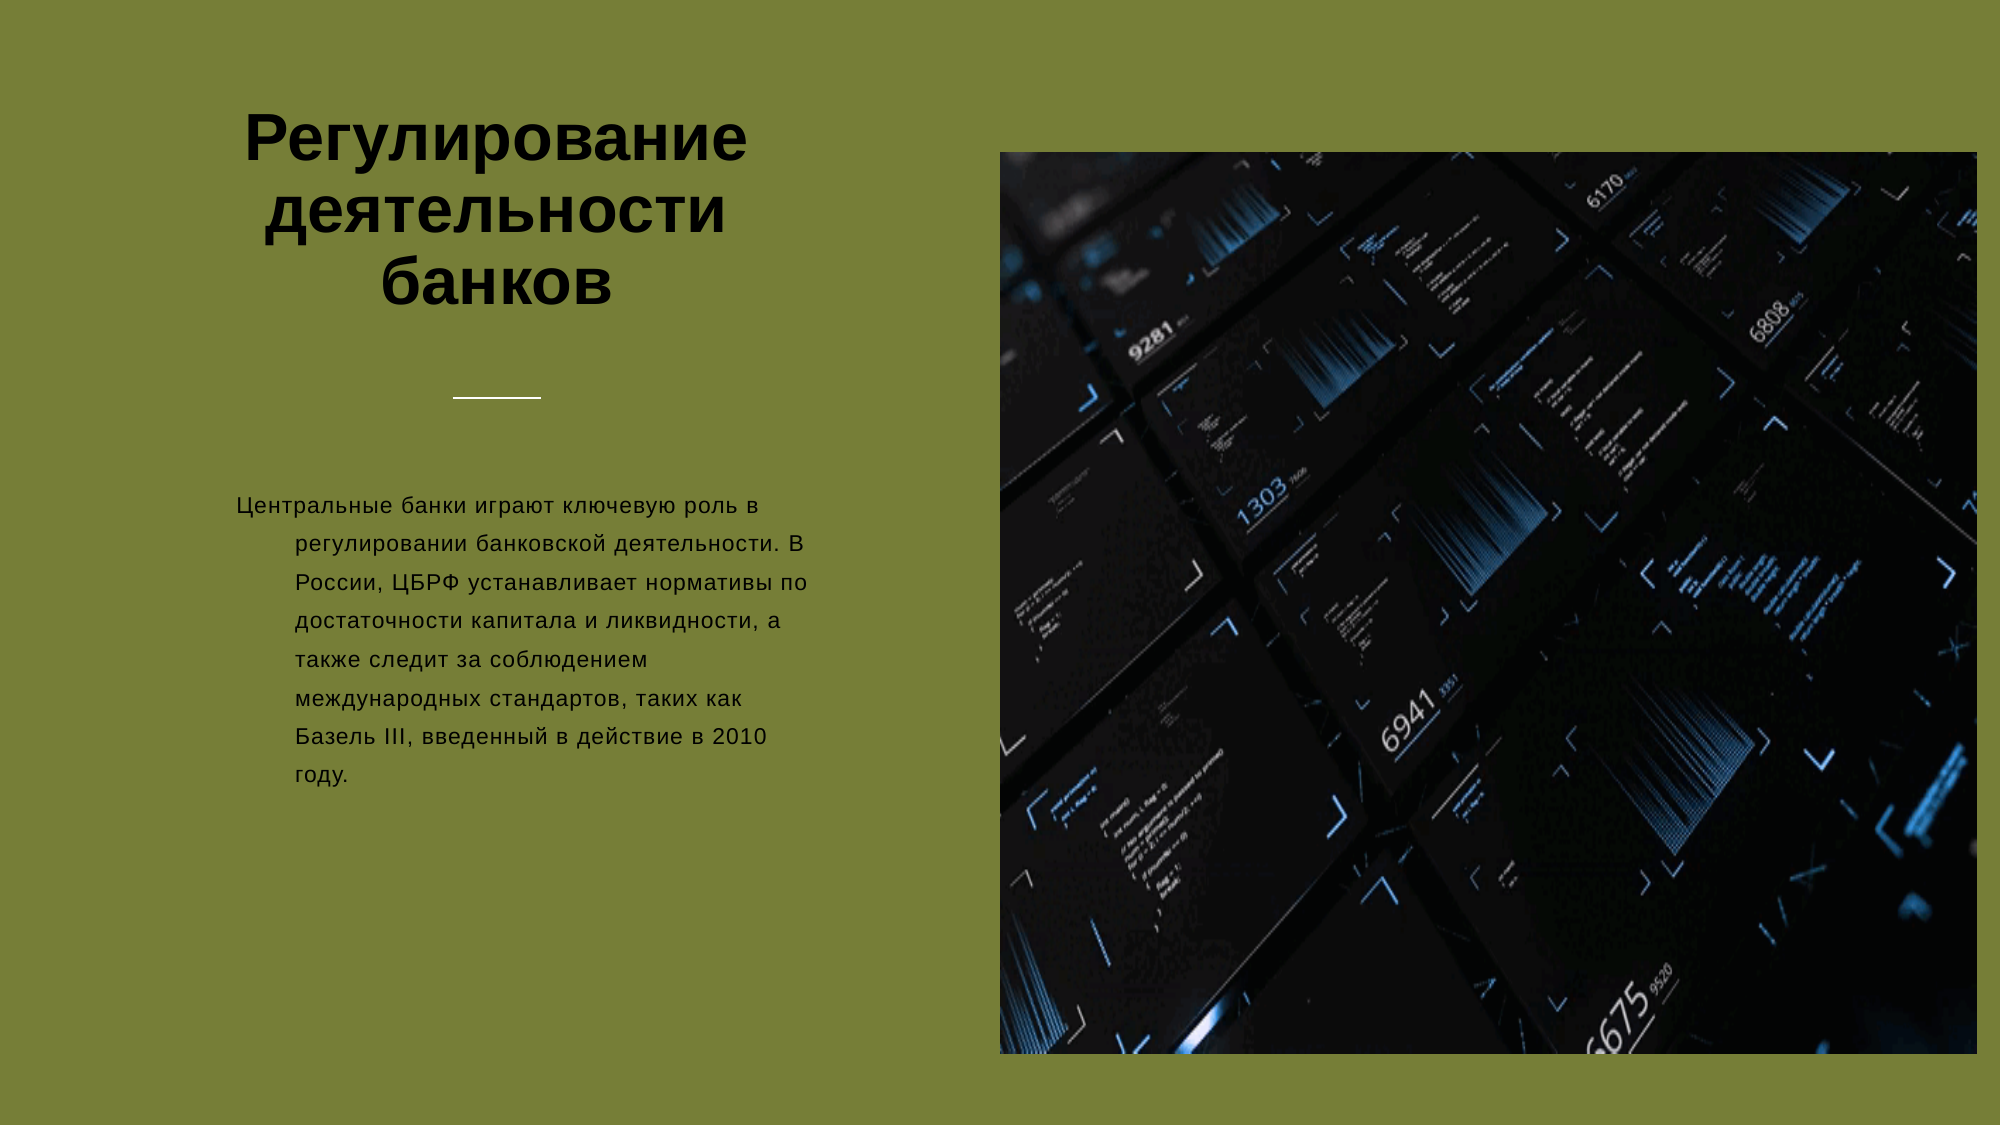

# Регулирование деятельности банков
Центральные банки играют ключевую роль в регулировании банковской деятельности. В России, ЦБРФ устанавливает нормативы по достаточности капитала и ликвидности, а также следит за соблюдением международных стандартов, таких как Базель III, введенный в действие в 2010 году.